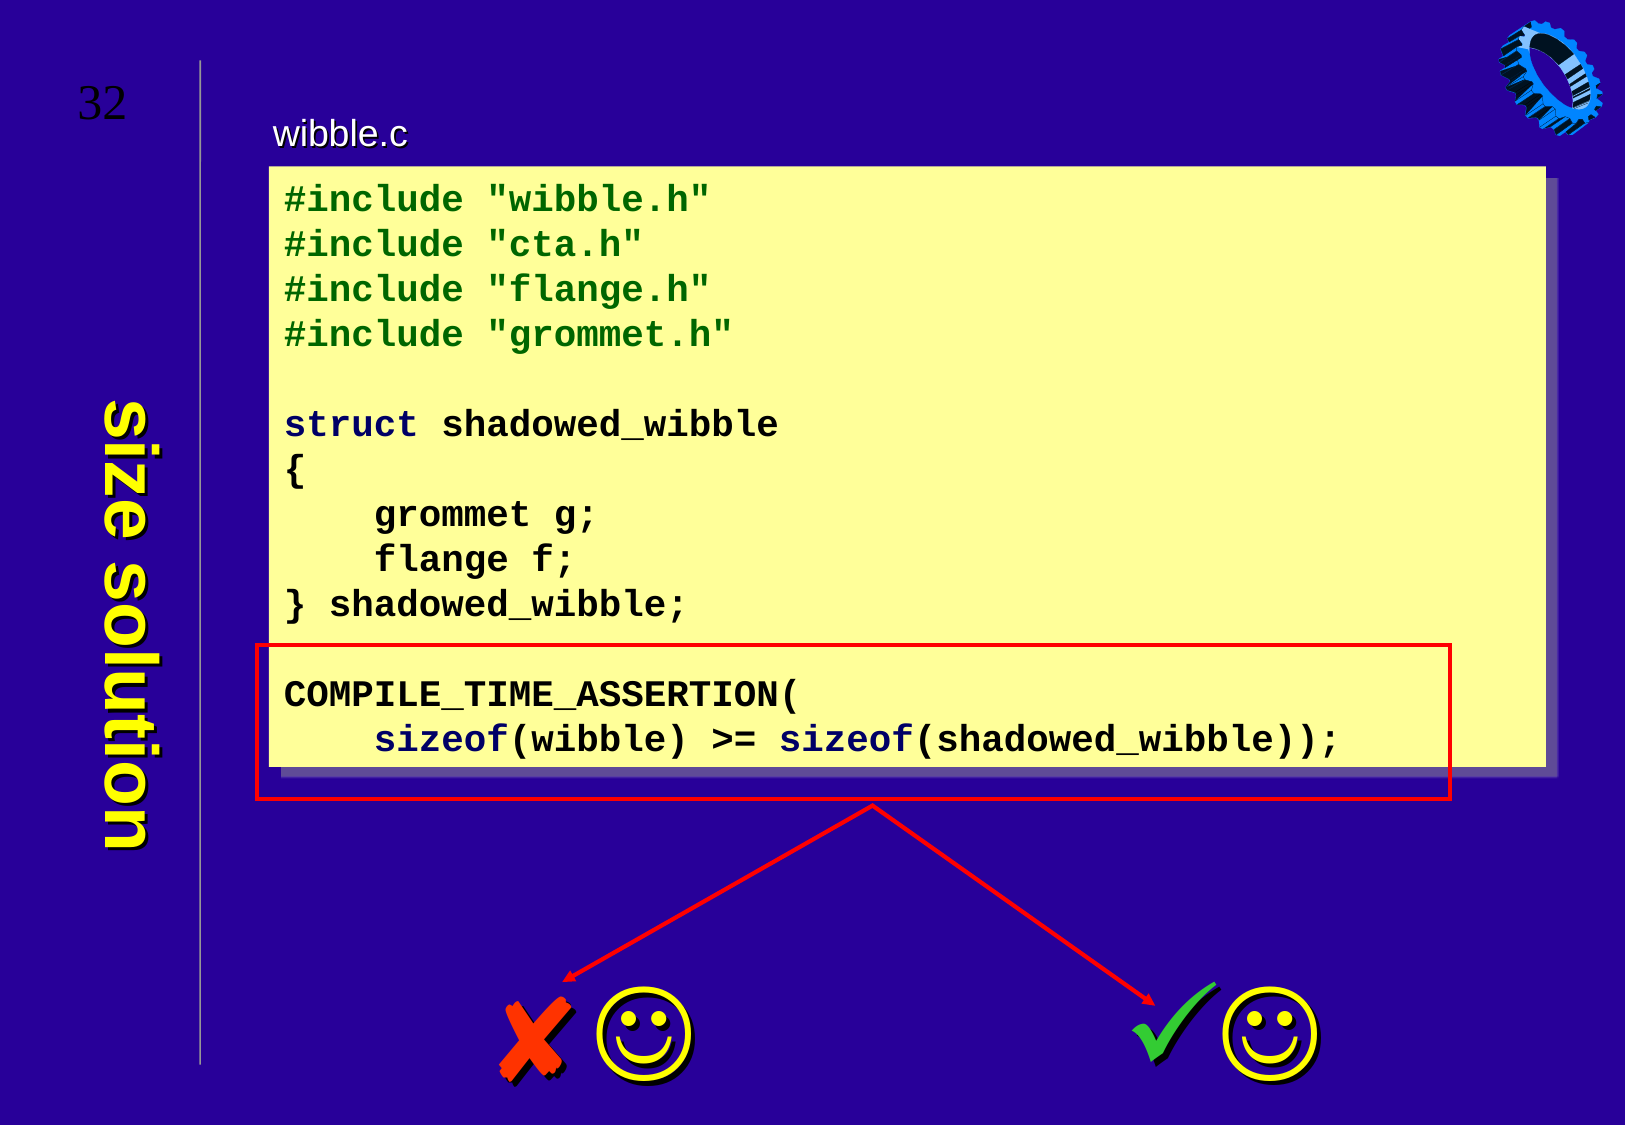

32
wibble.c
#include "wibble.h"
#include "cta.h"
#include "flange.h"
#include "grommet.h"
struct shadowed_wibble
{
 grommet g;
 flange f;
} shadowed_wibble;
COMPILE_TIME_ASSERTION(
 sizeof(wibble) >= sizeof(shadowed_wibble));
# size solution



